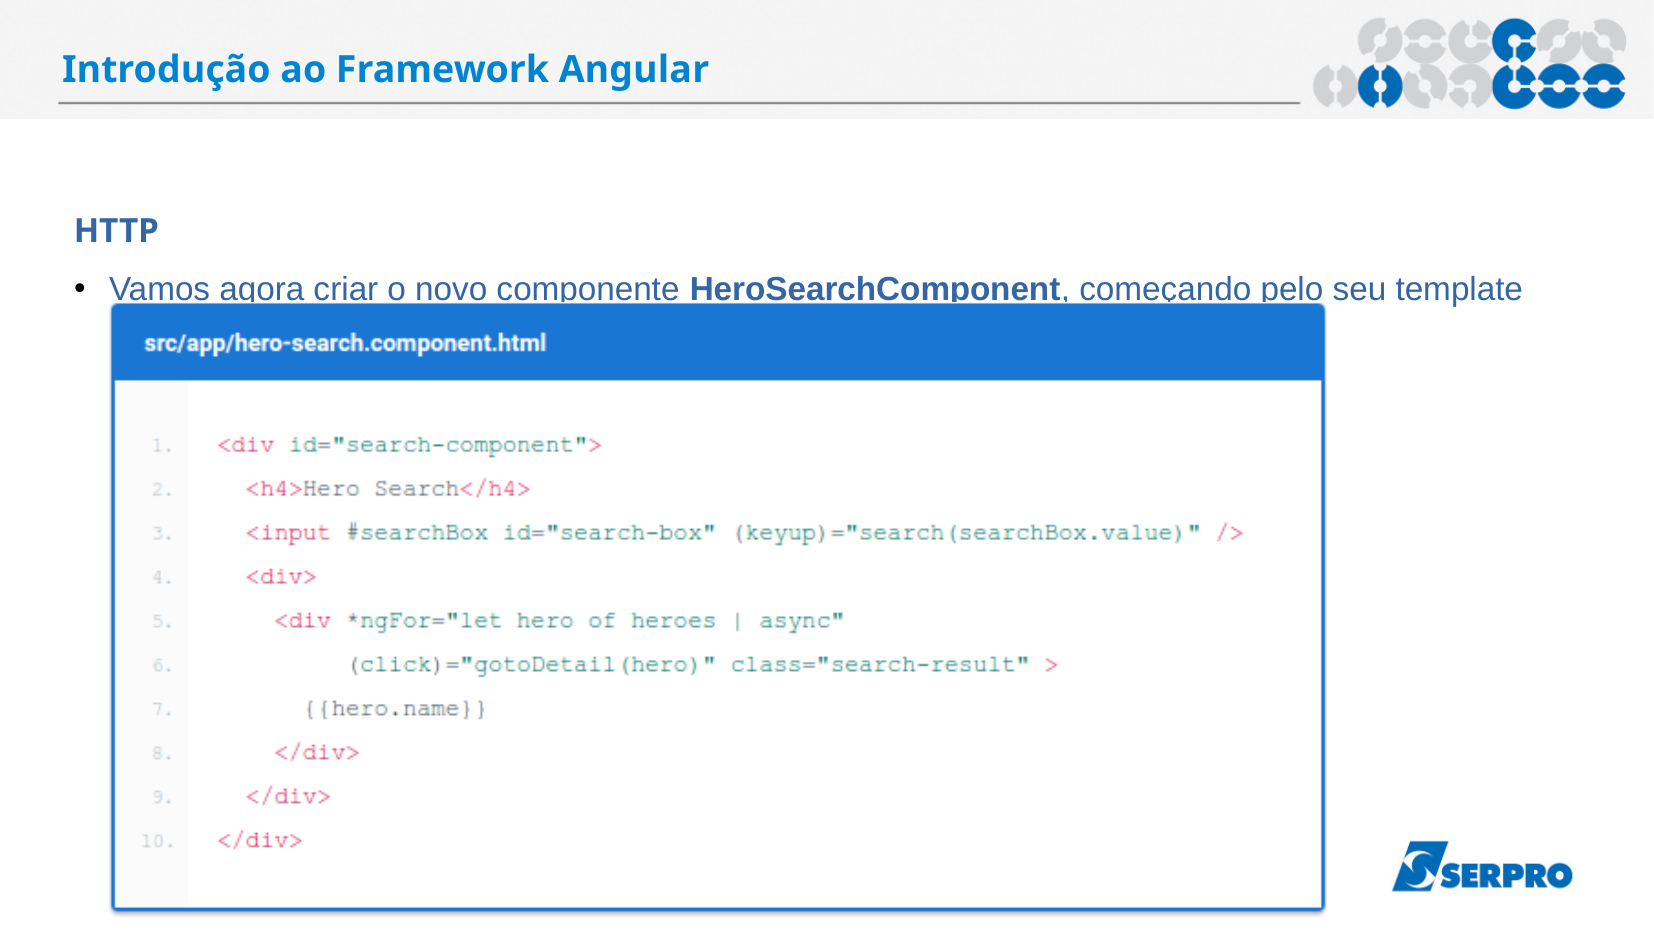

Introdução ao Framework Angular
HTTP
Vamos agora criar o novo componente HeroSearchComponent, começando pelo seu template